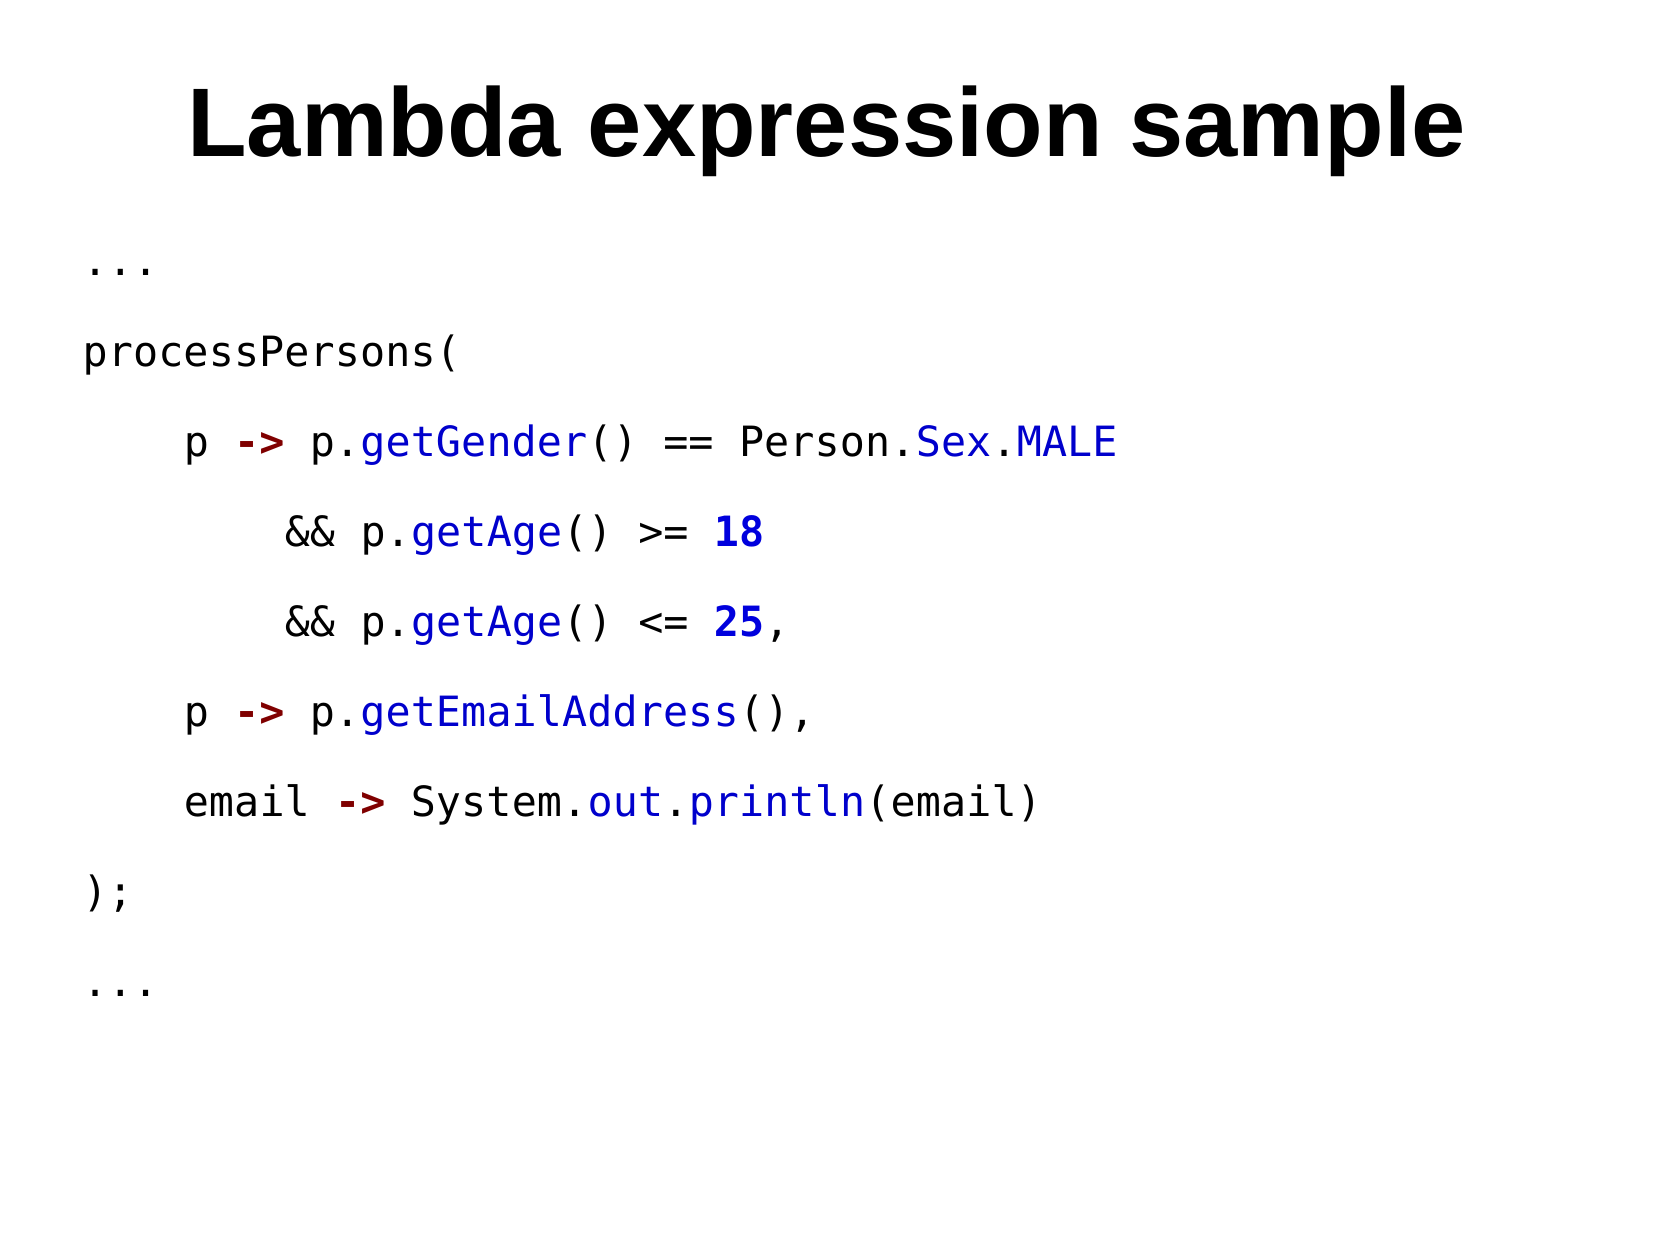

# Lambda expression sample
...
processPersons(
 p -> p.getGender() == Person.Sex.MALE
 && p.getAge() >= 18
 && p.getAge() <= 25,
 p -> p.getEmailAddress(),
 email -> System.out.println(email)
);
...